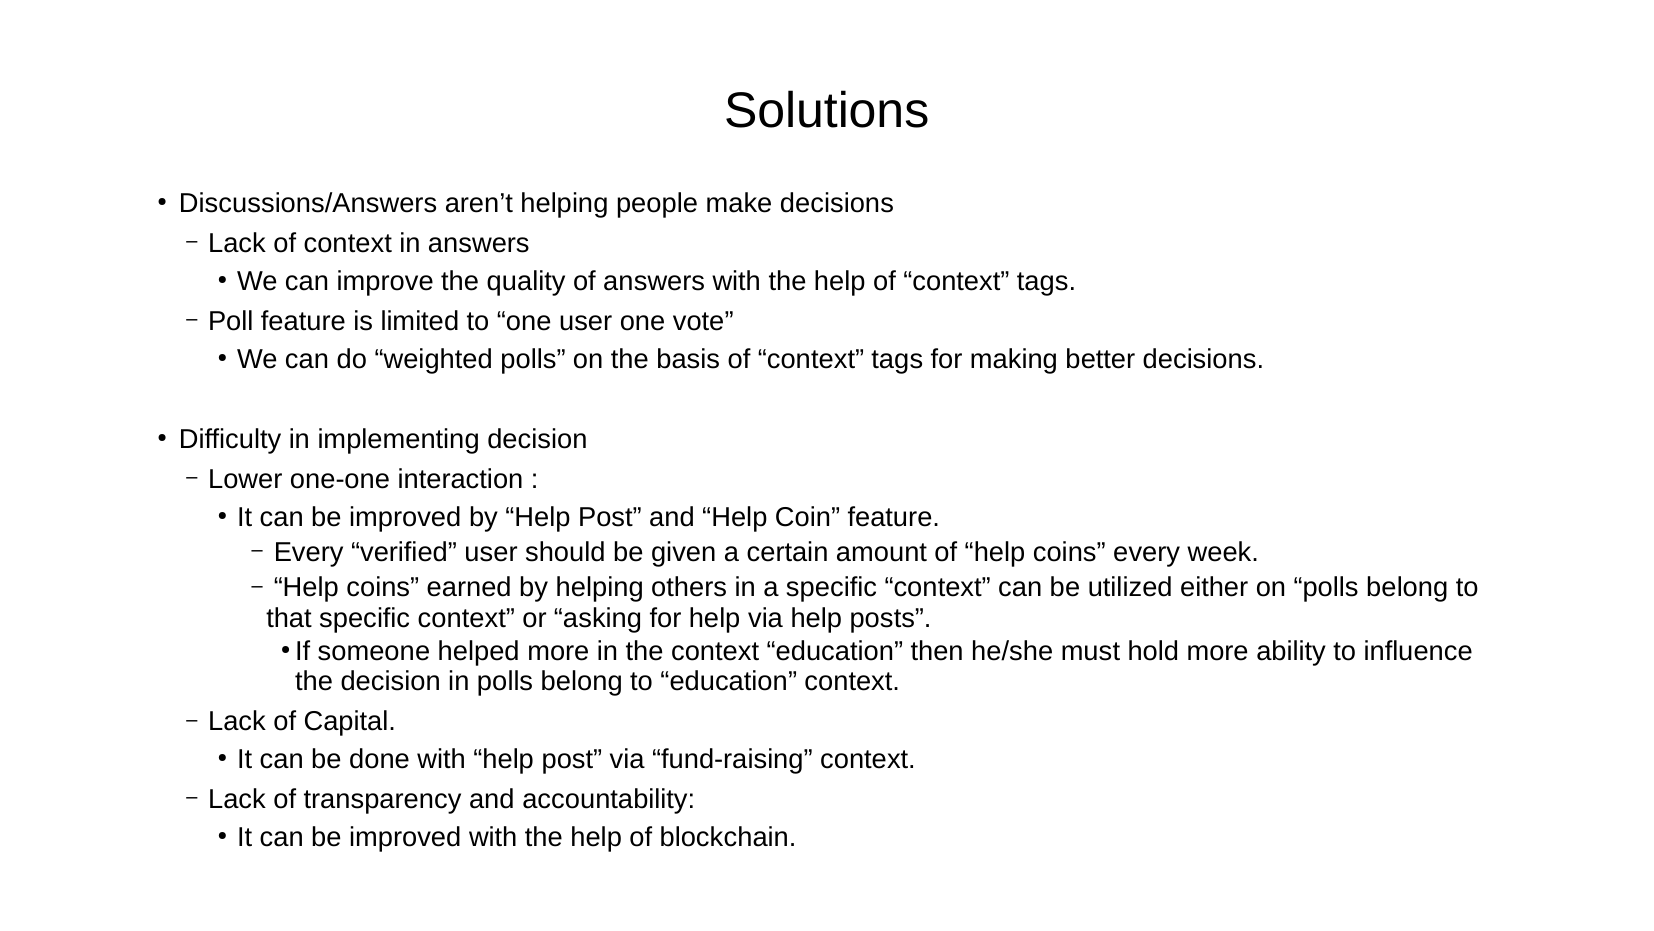

# Solutions
Discussions/Answers aren’t helping people make decisions
Lack of context in answers
We can improve the quality of answers with the help of “context” tags.
Poll feature is limited to “one user one vote”
We can do “weighted polls” on the basis of “context” tags for making better decisions.
Difficulty in implementing decision
Lower one-one interaction :
It can be improved by “Help Post” and “Help Coin” feature.
 Every “verified” user should be given a certain amount of “help coins” every week.
 “Help coins” earned by helping others in a specific “context” can be utilized either on “polls belong to that specific context” or “asking for help via help posts”.
If someone helped more in the context “education” then he/she must hold more ability to influence the decision in polls belong to “education” context.
Lack of Capital.
It can be done with “help post” via “fund-raising” context.
Lack of transparency and accountability:
It can be improved with the help of blockchain.